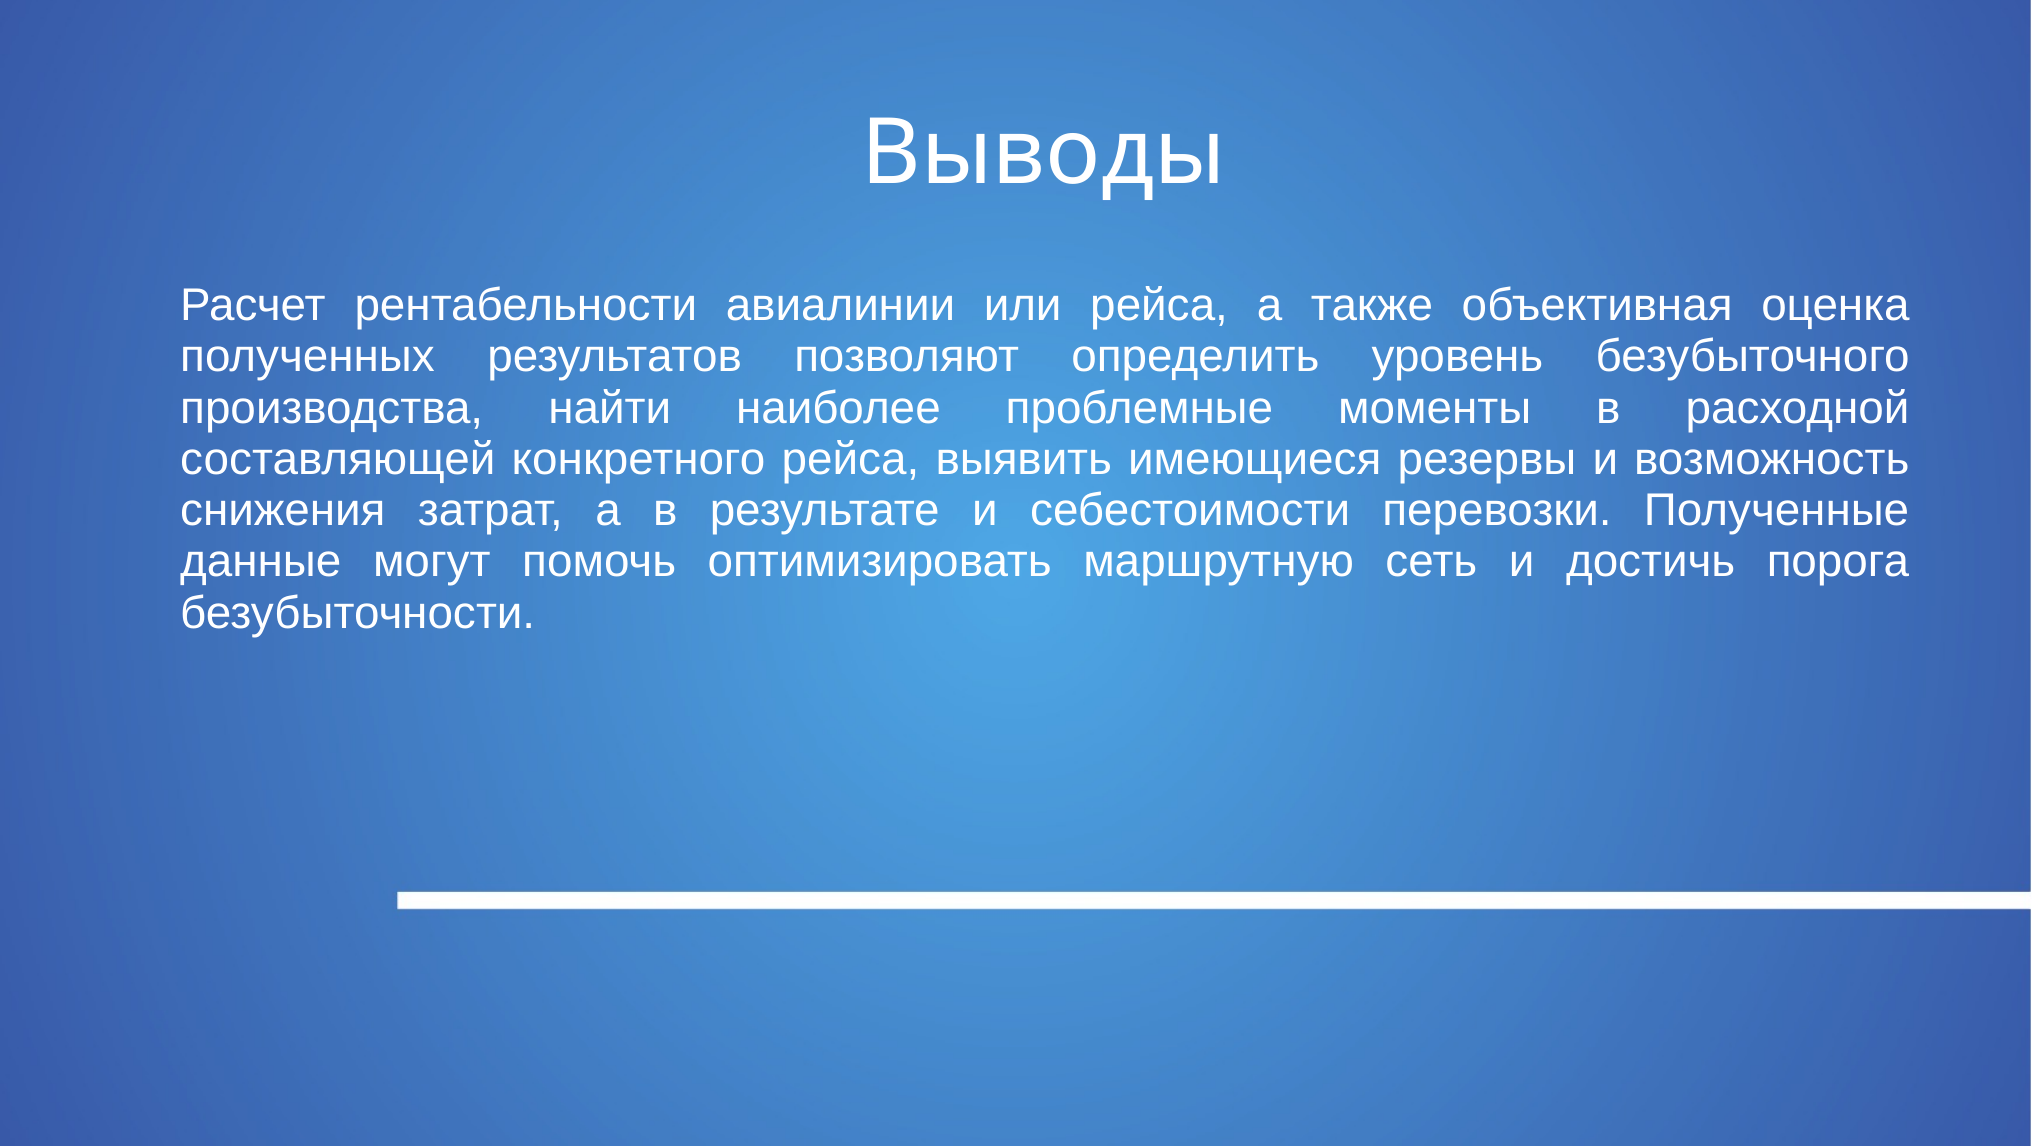

# Выводы
Расчет рентабельности авиалинии или рейса, а также объективная оценка полученных результатов позволяют определить уровень безубыточного производства, найти наиболее проблемные моменты в расходной составляющей конкретного рейса, выявить имеющиеся резервы и возможность снижения затрат, а в результате и себестоимости перевозки. Полученные данные могут помочь оптимизировать маршрутную сеть и достичь порога безубыточности.